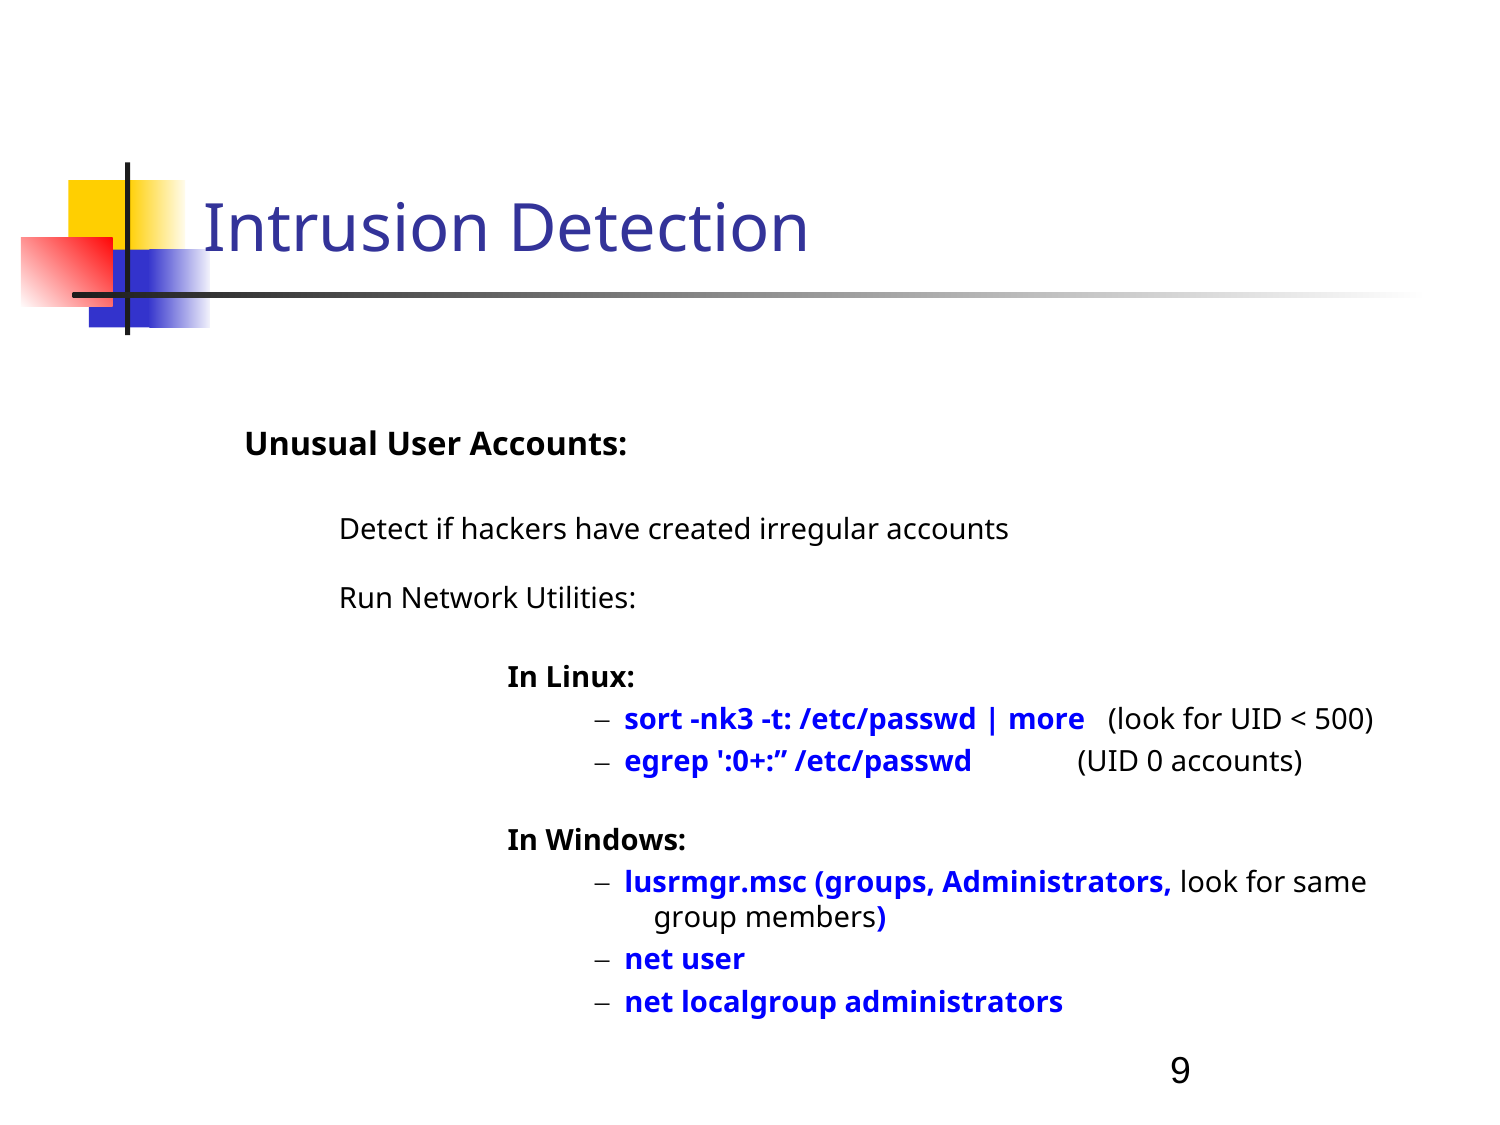

# Intrusion Detection
Unusual User Accounts:
Detect if hackers have created irregular accounts
Run Network Utilities:
In Linux:
sort -nk3 -t: /etc/passwd | more (look for UID < 500)
egrep ':0+:” /etc/passwd (UID 0 accounts)
In Windows:
lusrmgr.msc (groups, Administrators, look for same group members)
net user
net localgroup administrators
9